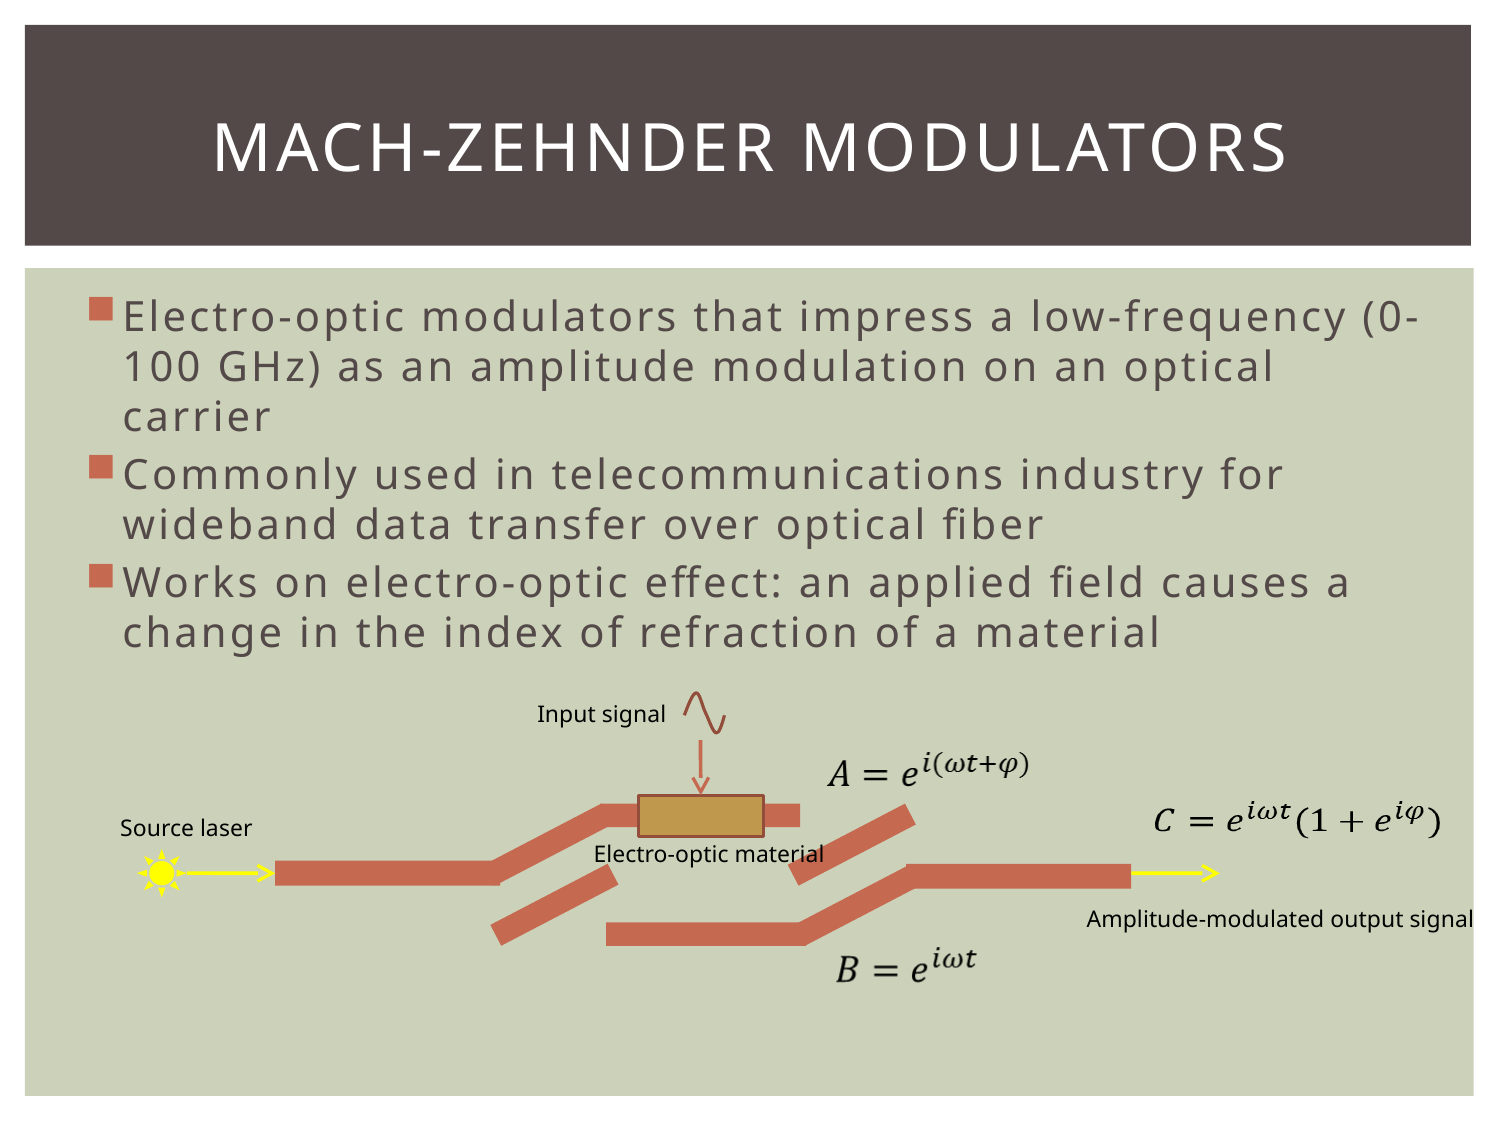

Mach-zehnder modulators
# Electro-optic modulators that impress a low-frequency (0-100 GHz) as an amplitude modulation on an optical carrier
Commonly used in telecommunications industry for wideband data transfer over optical fiber
Works on electro-optic effect: an applied field causes a change in the index of refraction of a material
Input signal
Source laser
Electro-optic material
Amplitude-modulated output signal